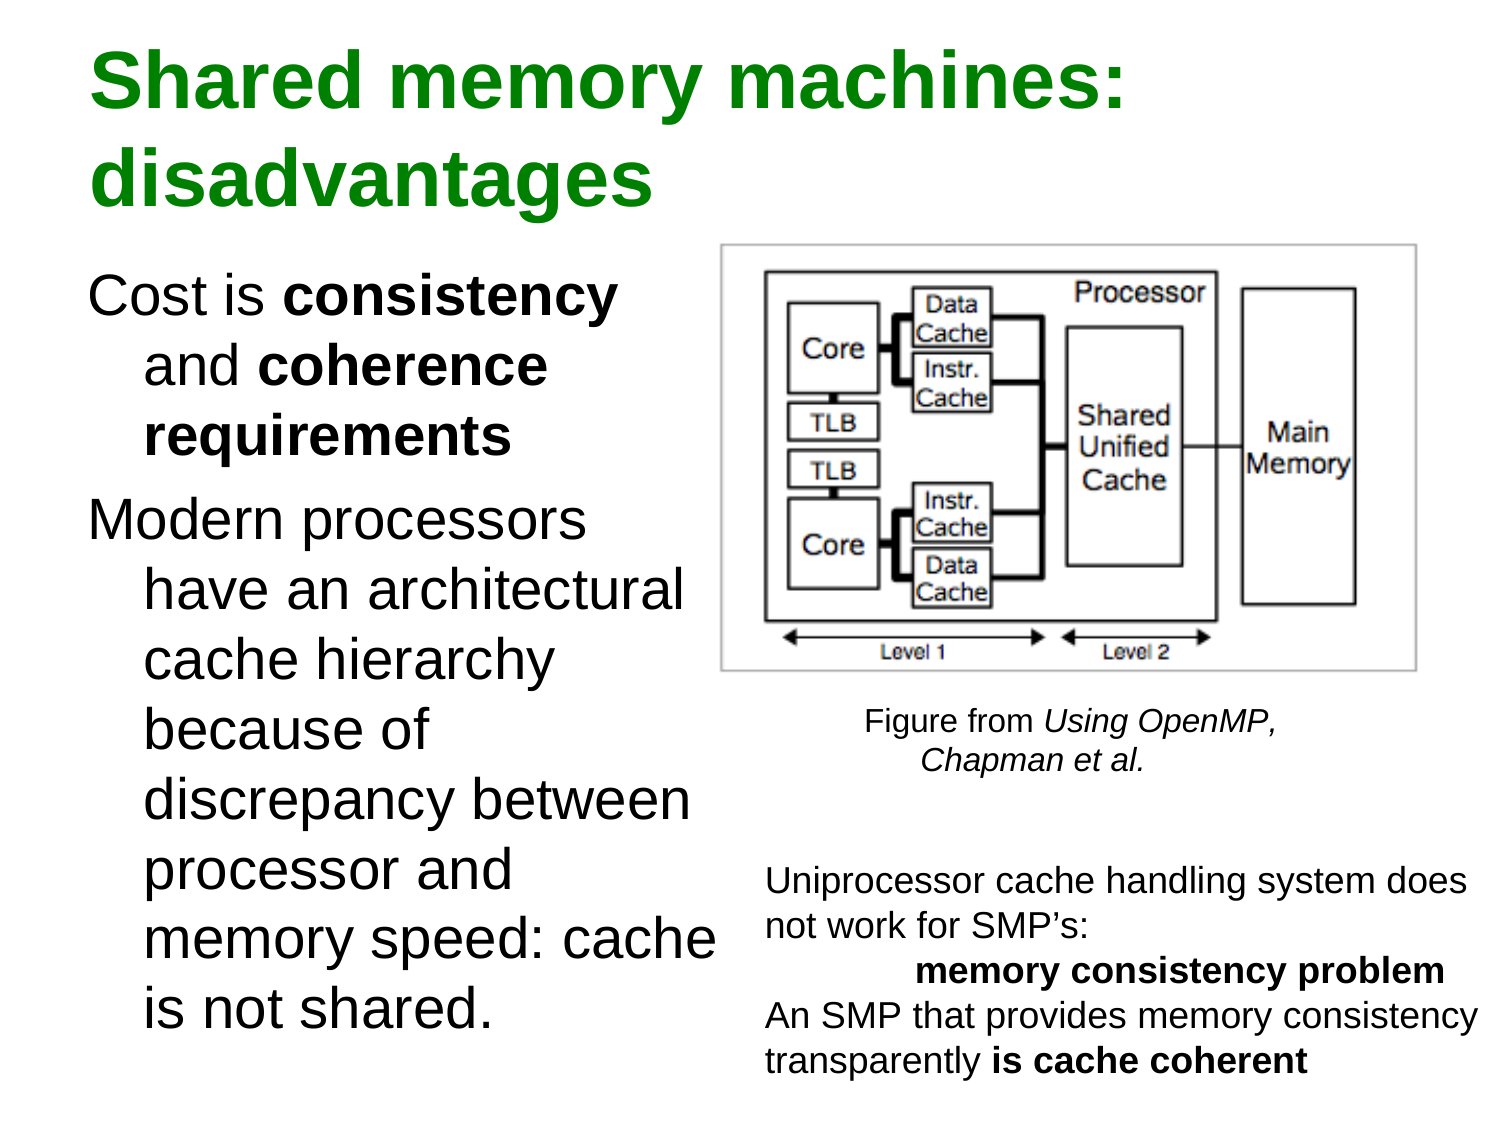

# Shared memory machines: disadvantages
Cost is consistency and coherence requirements
Modern processors have an architectural cache hierarchy because of discrepancy between processor and memory speed: cache is not shared.
Figure from Using OpenMP, Chapman et al.
Uniprocessor cache handling system does not work for SMP’s:
	memory consistency problem
An SMP that provides memory consistency transparently is cache coherent